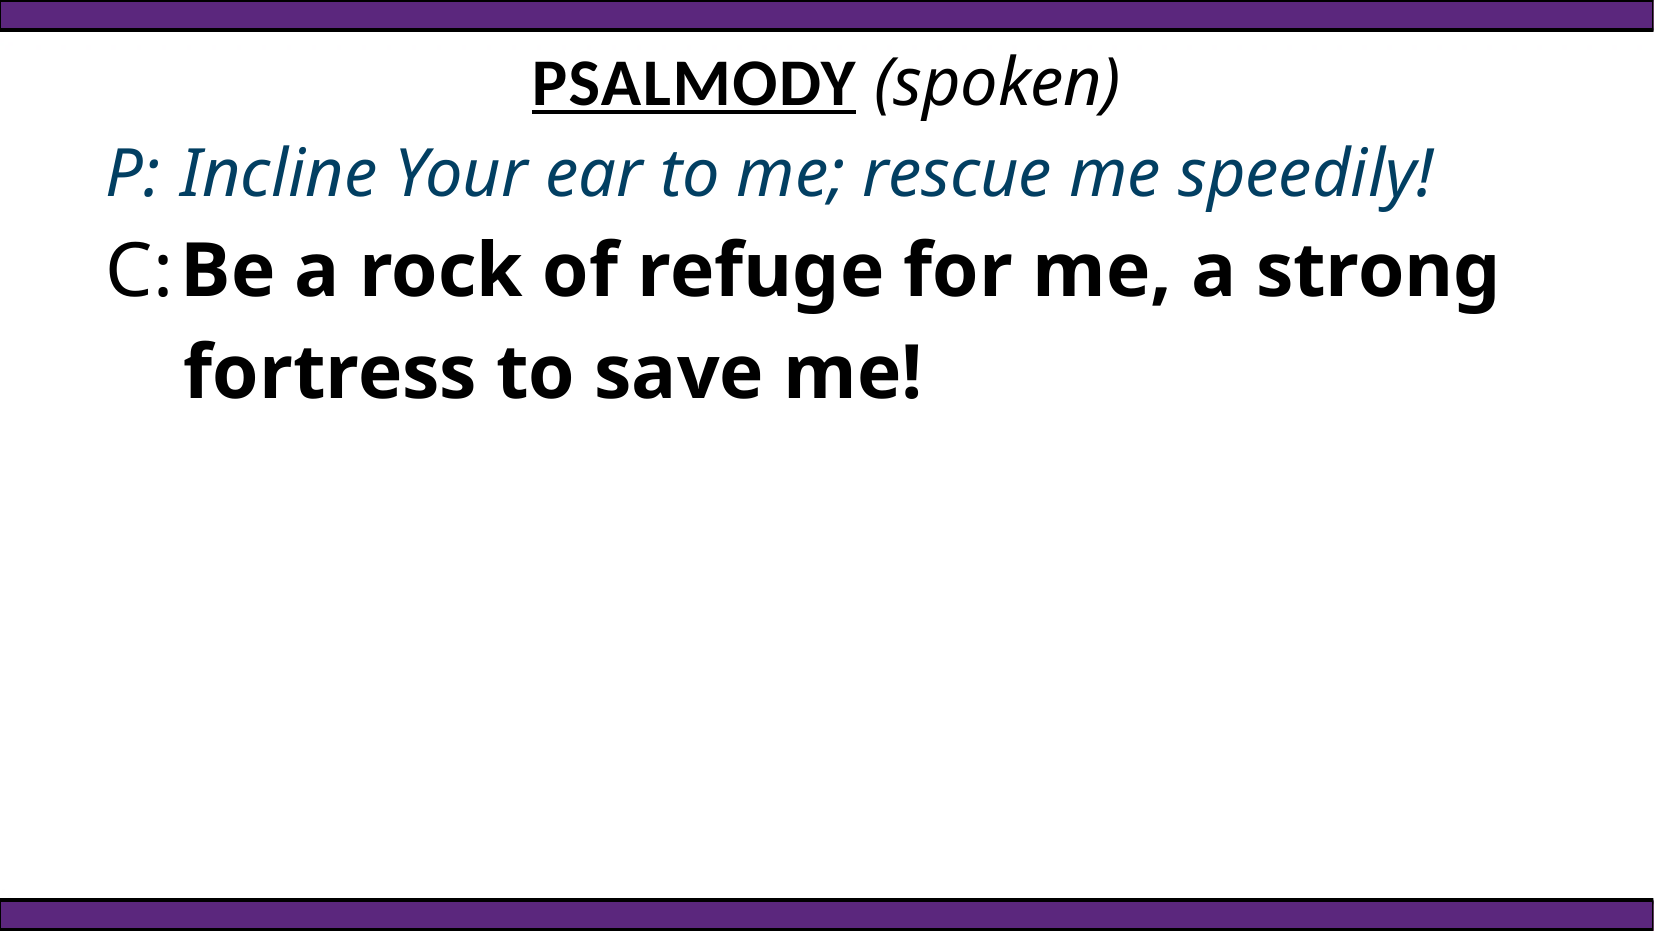

PSALMODY (spoken)
P:	Incline Your ear to me; rescue me speedily!
C:	Be a rock of refuge for me, a strong
 fortress to save me!